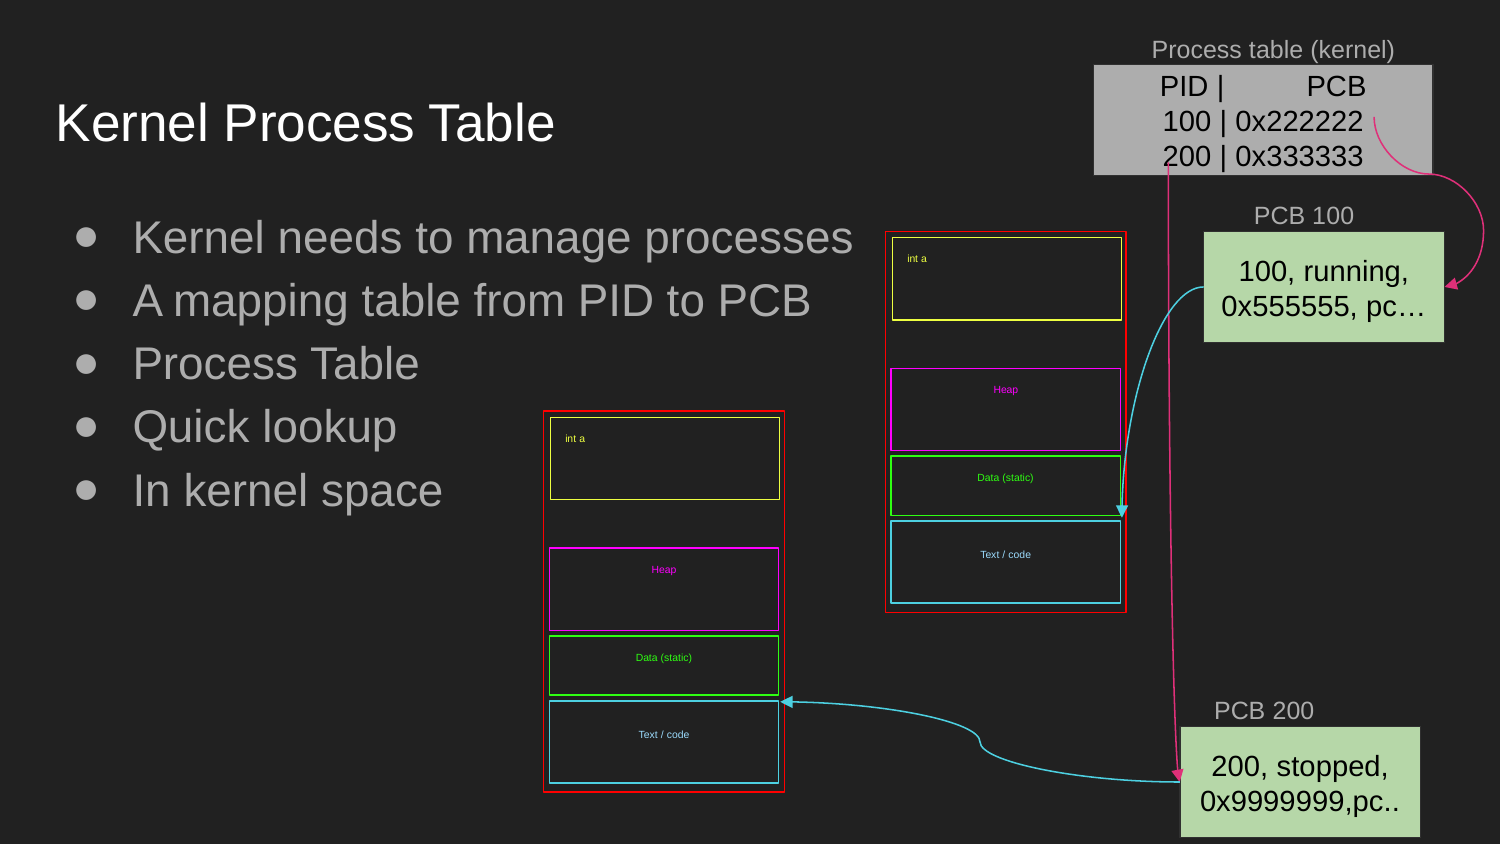

Process table (kernel)
PID | PCB
100 | 0x222222
200 | 0x333333
# Kernel Process Table
Kernel needs to manage processes
A mapping table from PID to PCB
Process Table
Quick lookup
In kernel space
PCB 100
100, running,
0x555555, pc…
int a
Heap
int a
Data (static)
Text / code
Heap
Data (static)
PCB 200
Text / code
200, stopped,
0x9999999,pc..